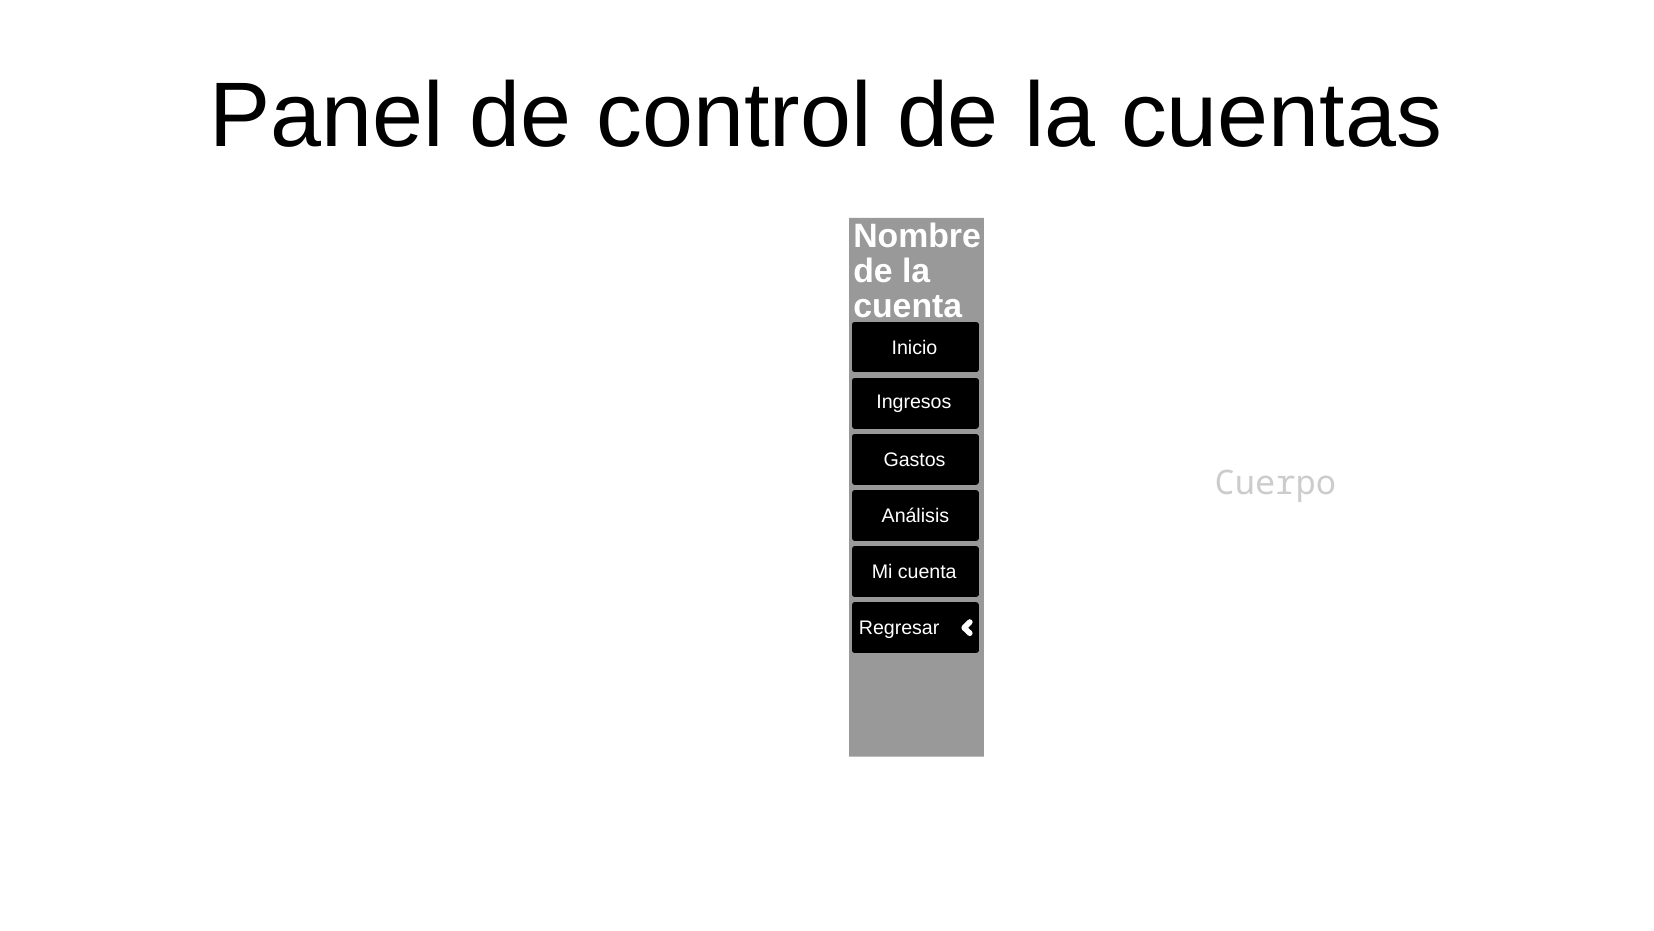

# Panel de control de la cuentas